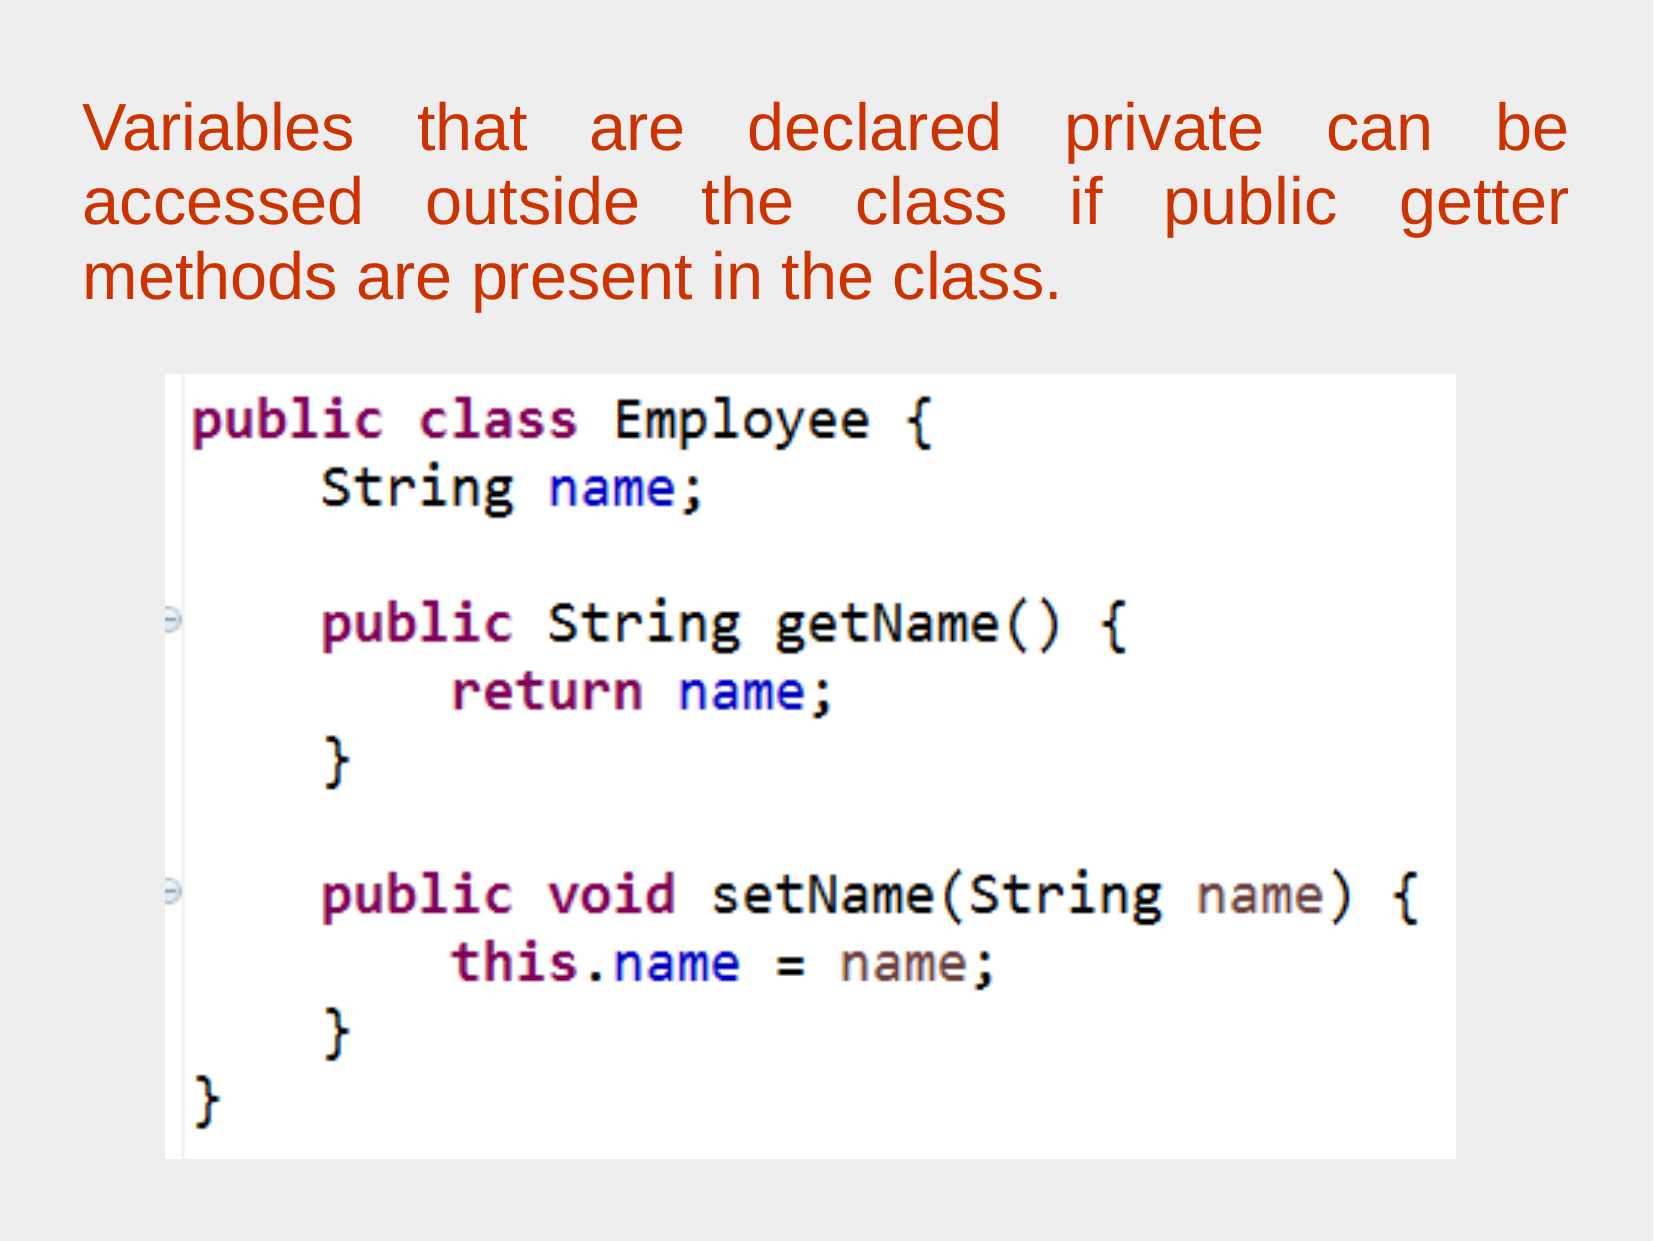

# Variables that are declared private can be accessed outside the class if public getter methods are present in the class.